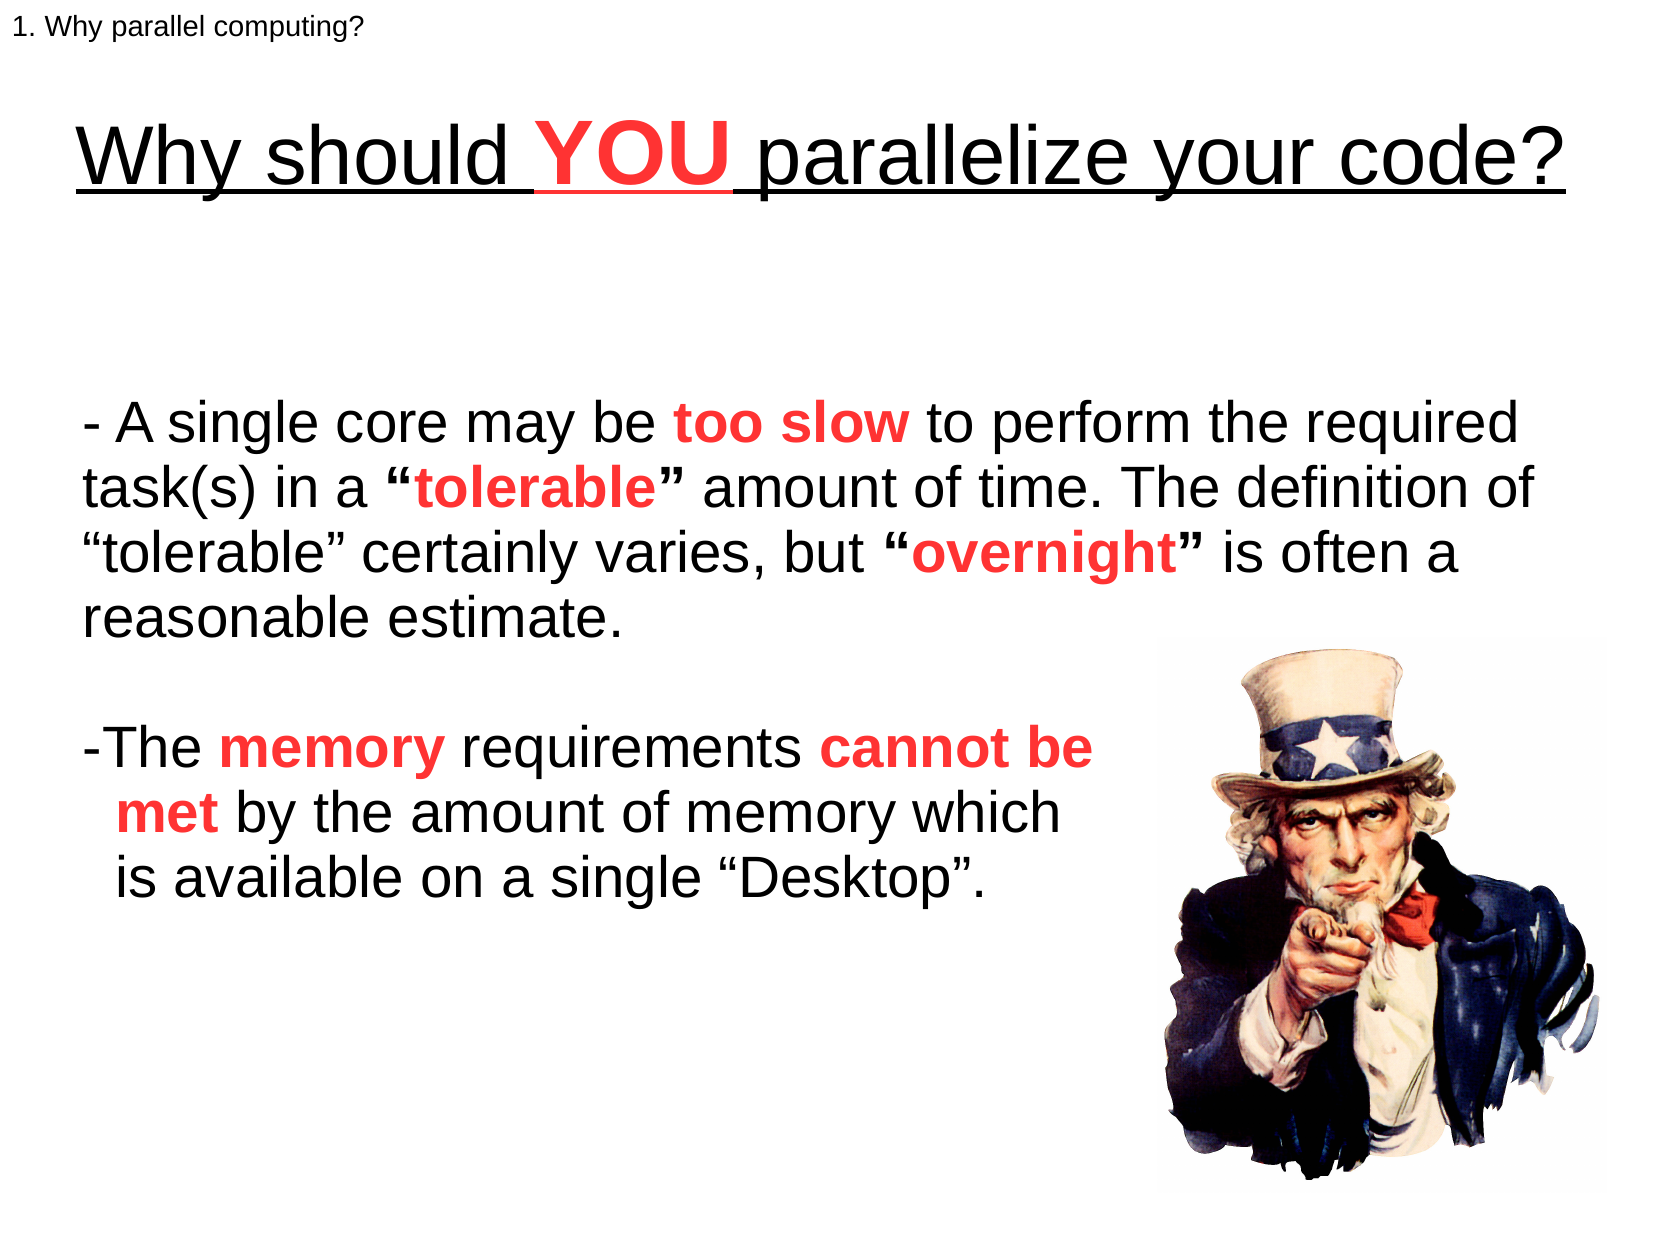

1. Why parallel computing?
# Why should YOU parallelize your code?
- A single core may be too slow to perform the required task(s) in a “tolerable” amount of time. The definition of “tolerable” certainly varies, but “overnight” is often a reasonable estimate.
-The memory requirements cannot be
 met by the amount of memory which
 is available on a single “Desktop”.